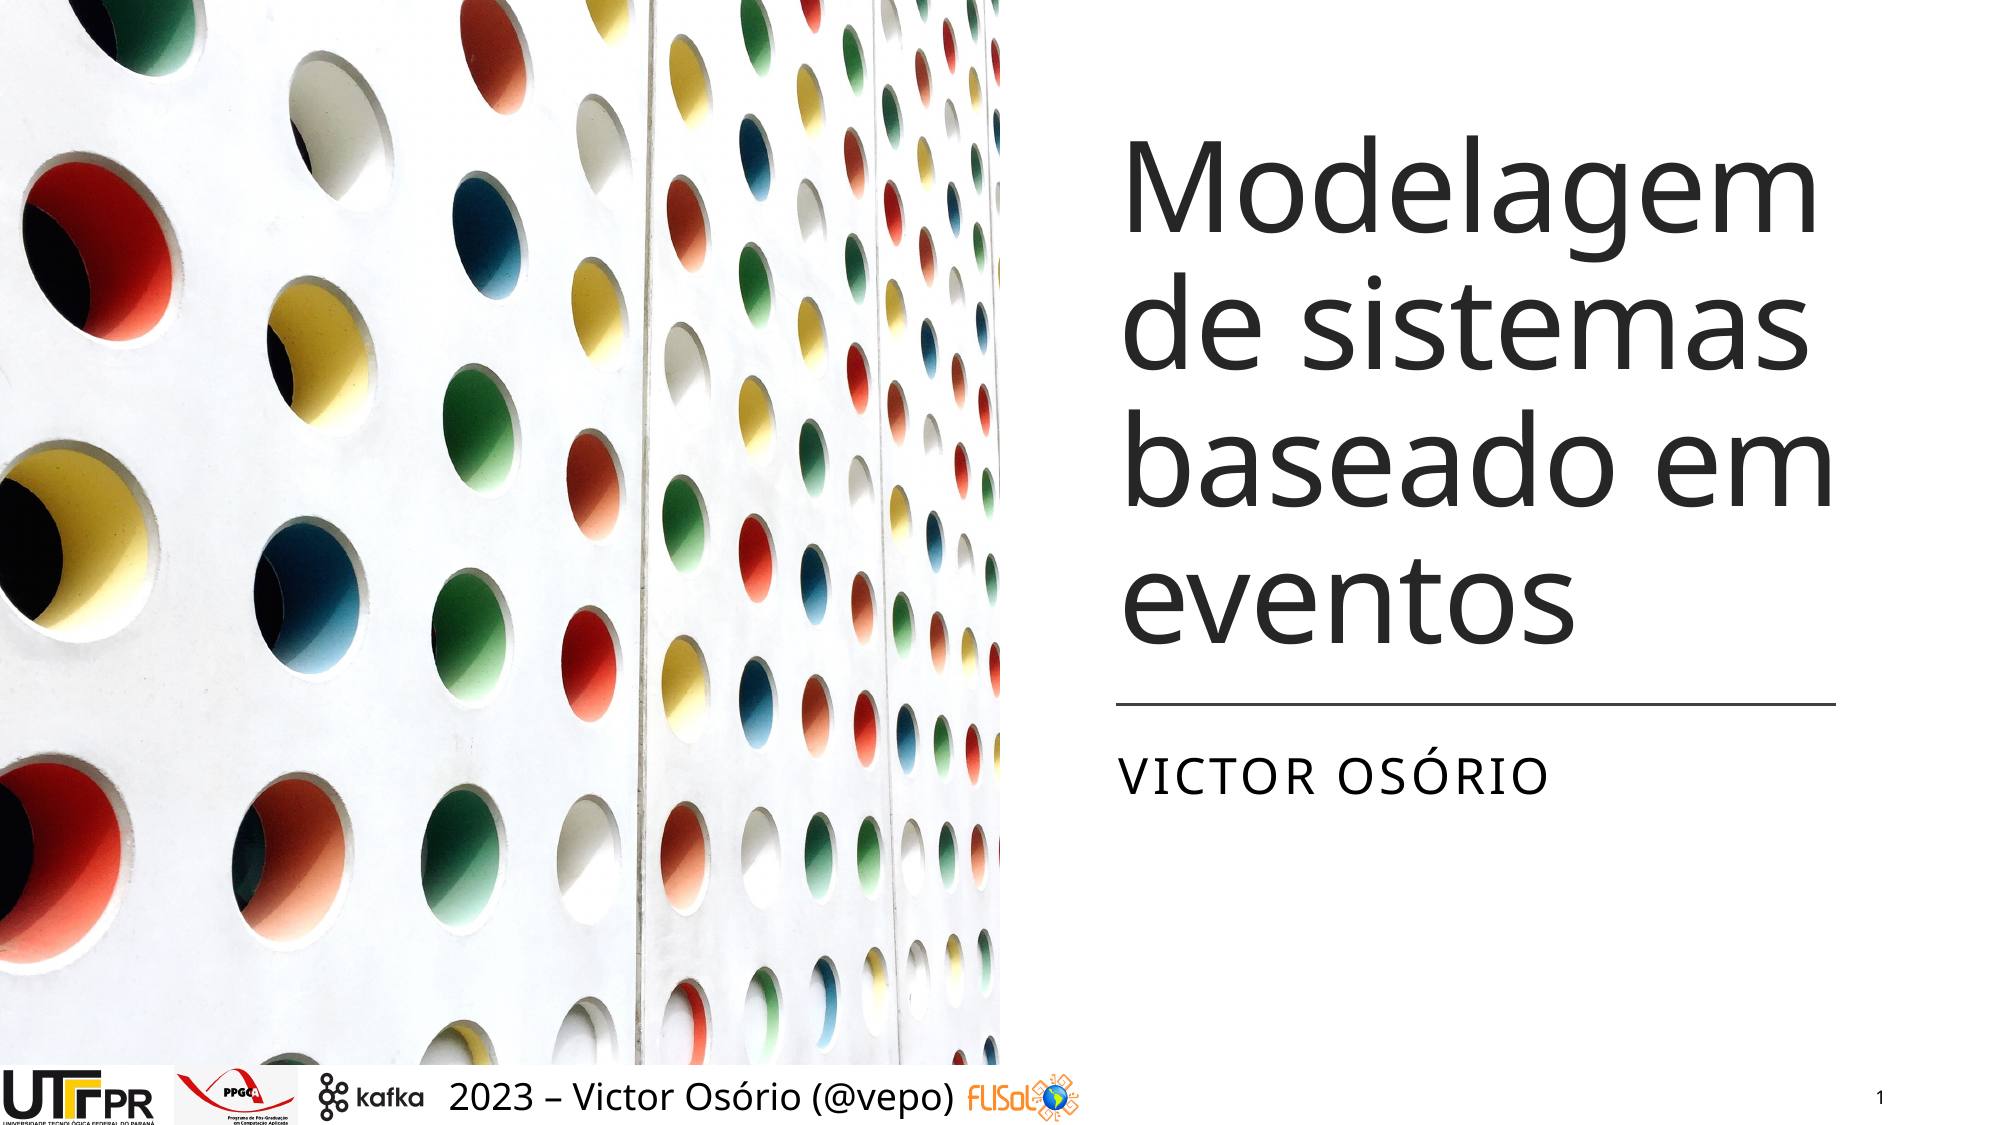

# Modelagem de sistemas baseado em eventos
Victor Osório
2023 – Victor Osório (@vepo)